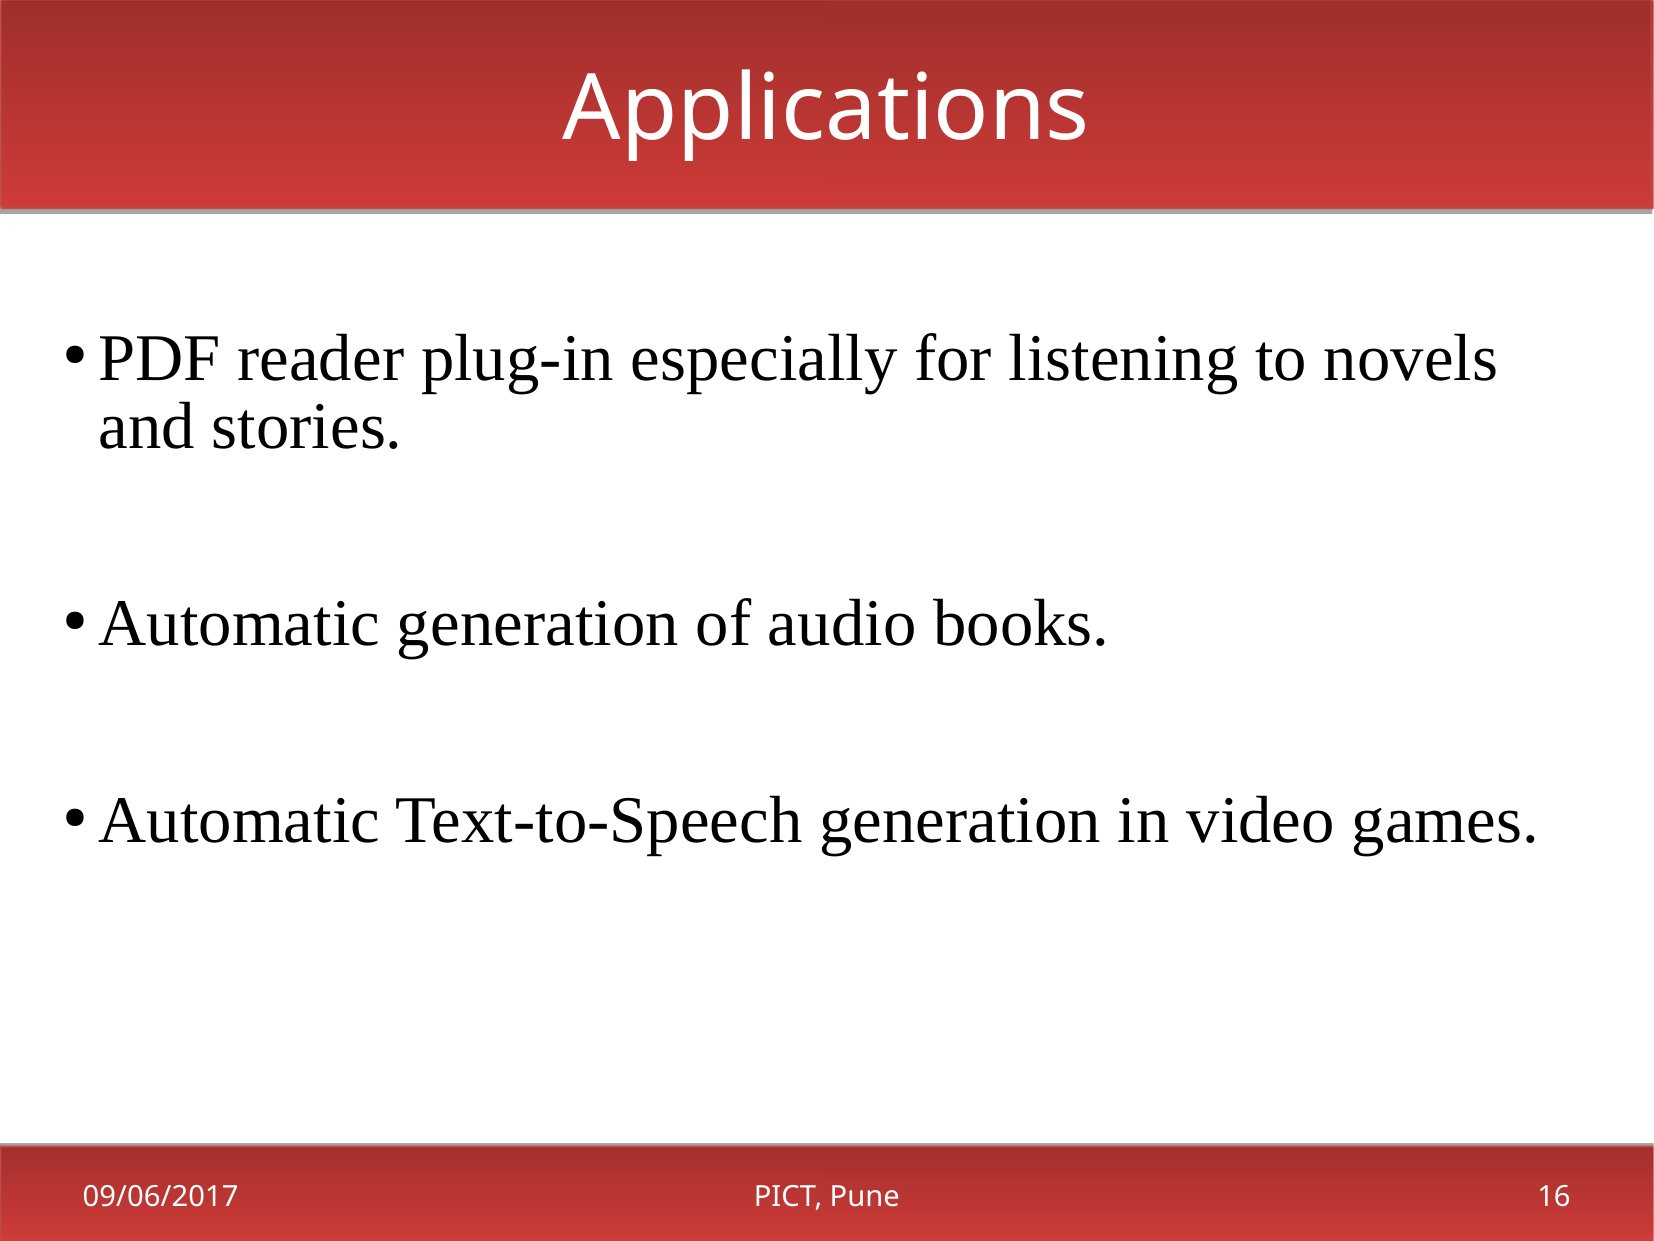

# Applications
PDF reader plug-in especially for listening to novels and stories.
Automatic generation of audio books.
Automatic Text-to-Speech generation in video games.
09/06/2017
PICT, Pune
16